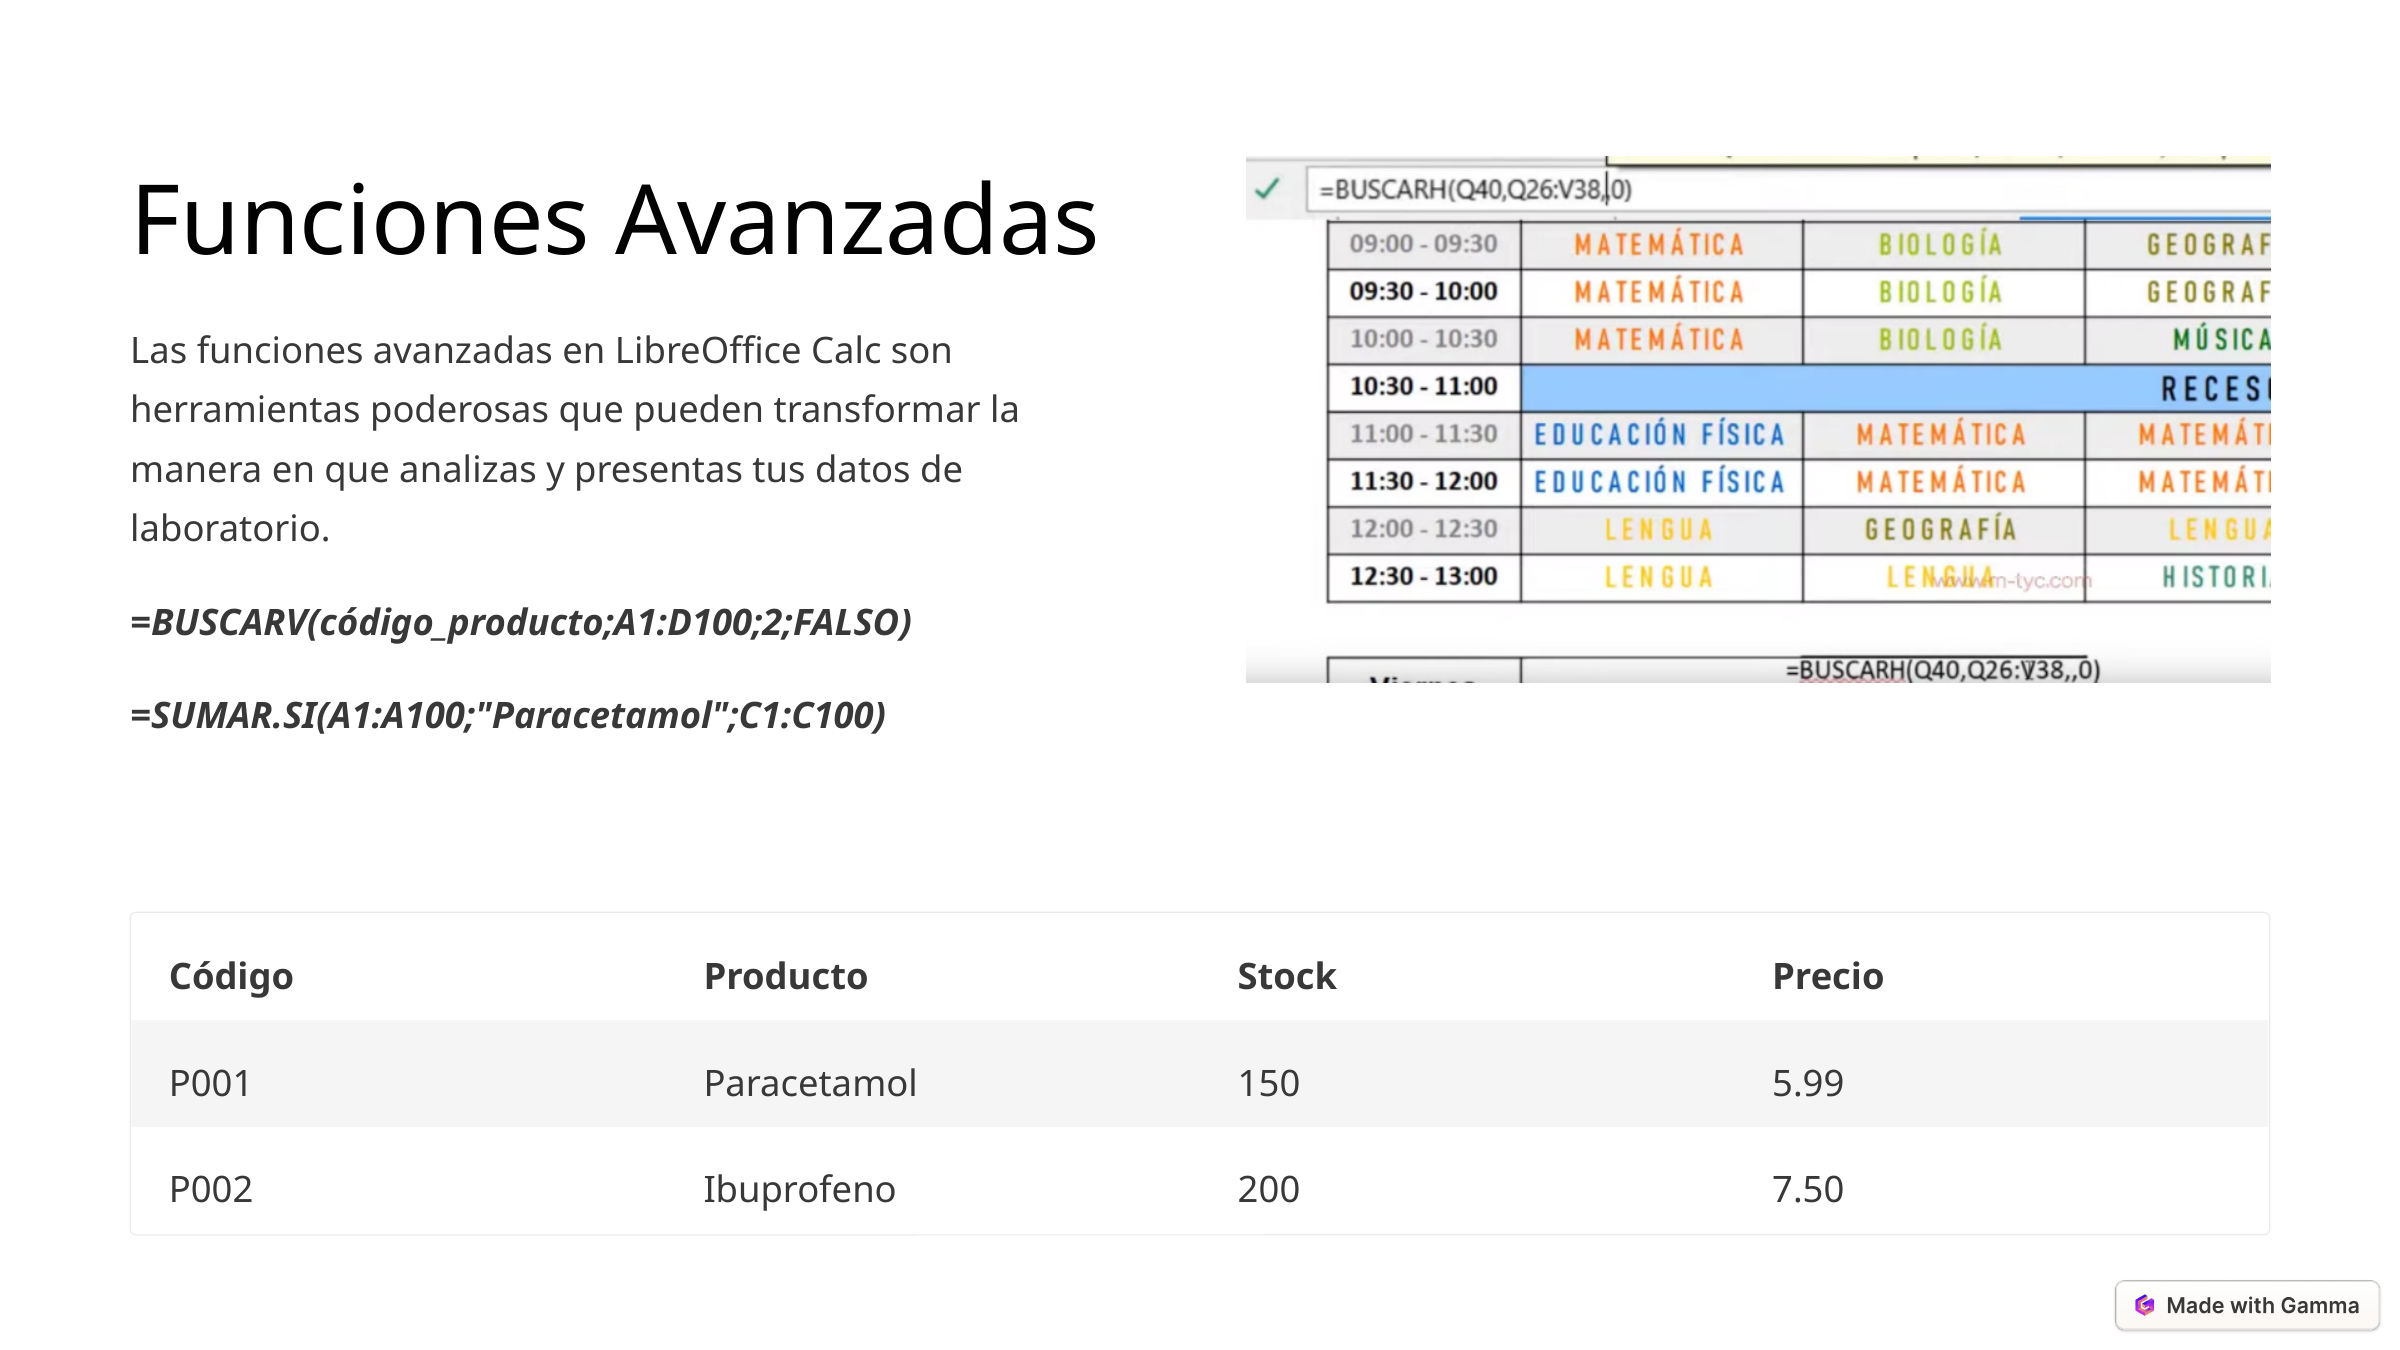

Funciones Avanzadas
Las funciones avanzadas en LibreOffice Calc son herramientas poderosas que pueden transformar la manera en que analizas y presentas tus datos de laboratorio.
=BUSCARV(código_producto;A1:D100;2;FALSO)
=SUMAR.SI(A1:A100;"Paracetamol";C1:C100)
Código
Producto
Stock
Precio
P001
Paracetamol
150
5.99
P002
Ibuprofeno
200
7.50